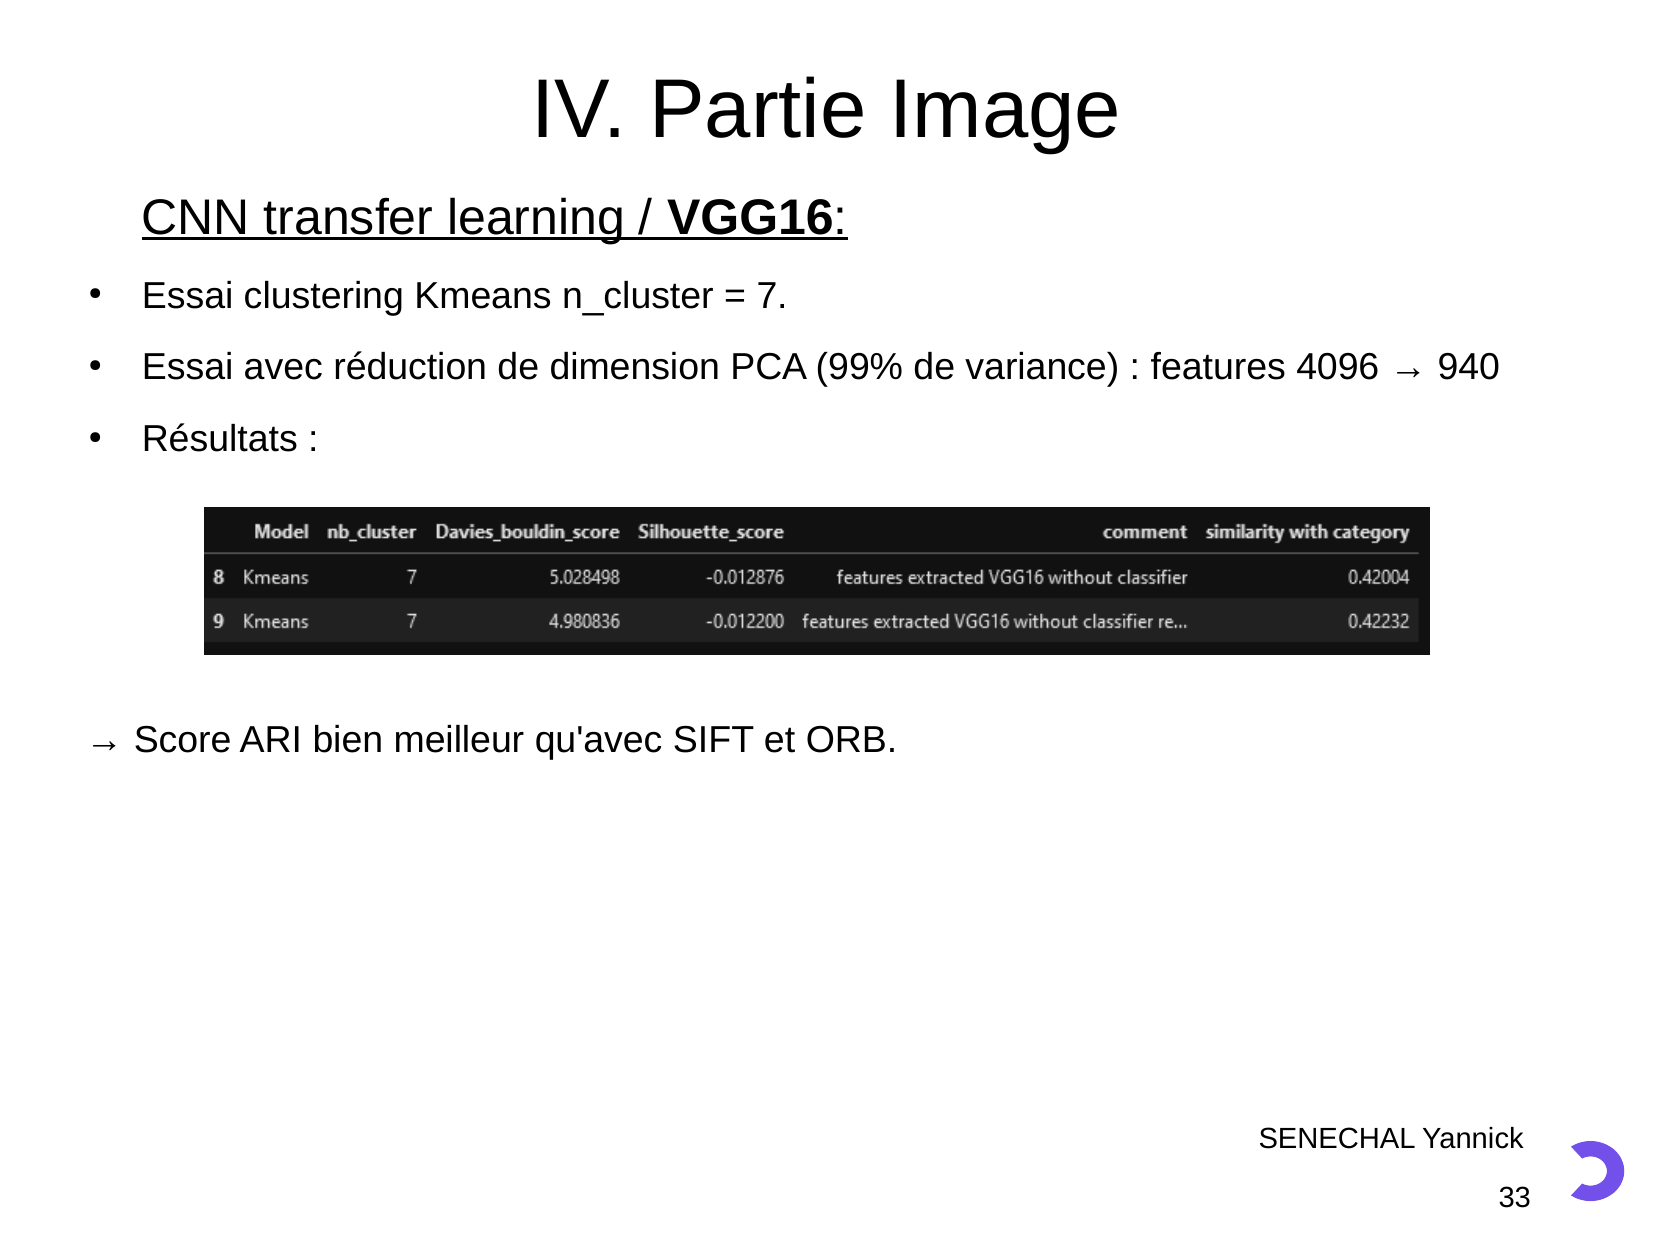

# IV. Partie Image
CNN transfer learning / VGG16:
Essai clustering Kmeans n_cluster = 7.
Essai avec réduction de dimension PCA (99% de variance) : features 4096 → 940
Résultats :
→ Score ARI bien meilleur qu'avec SIFT et ORB.
SENECHAL Yannick
33